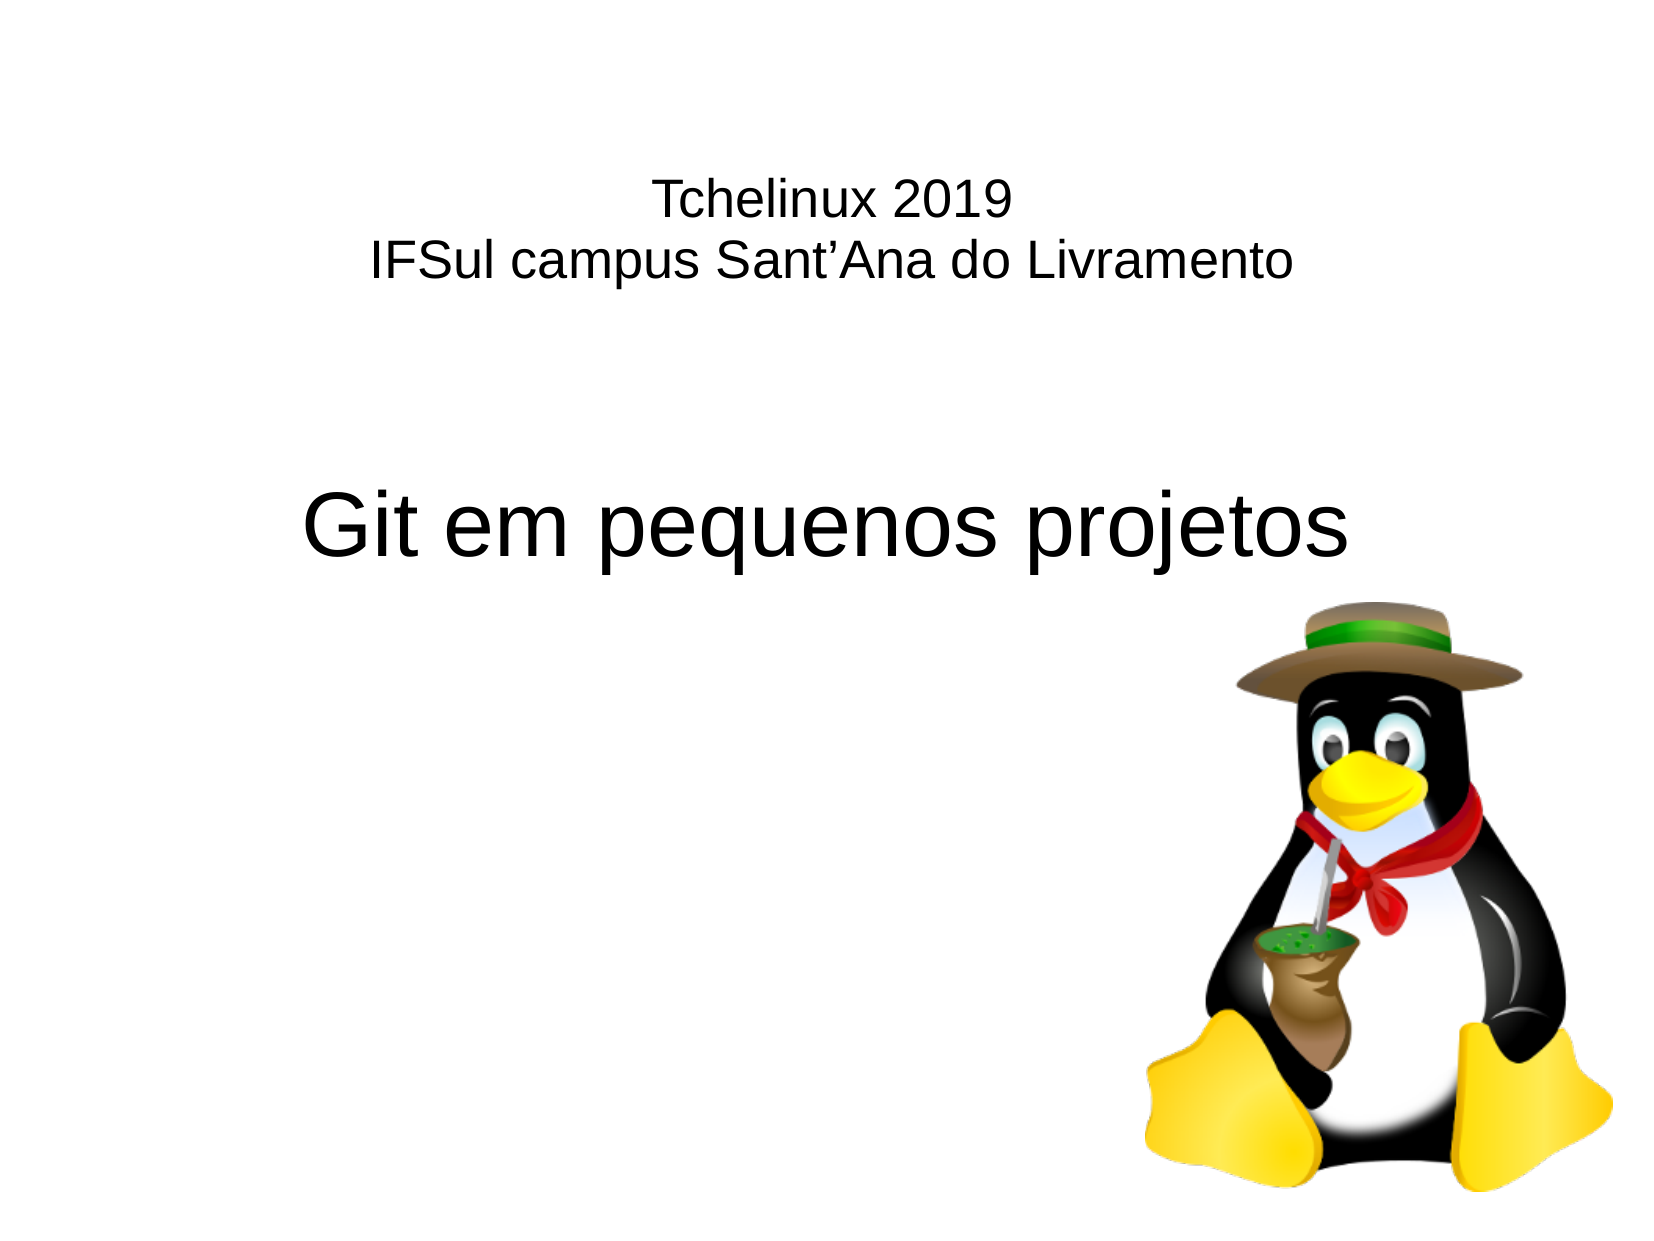

Tchelinux 2019
IFSul campus Sant’Ana do Livramento
# Git em pequenos projetos